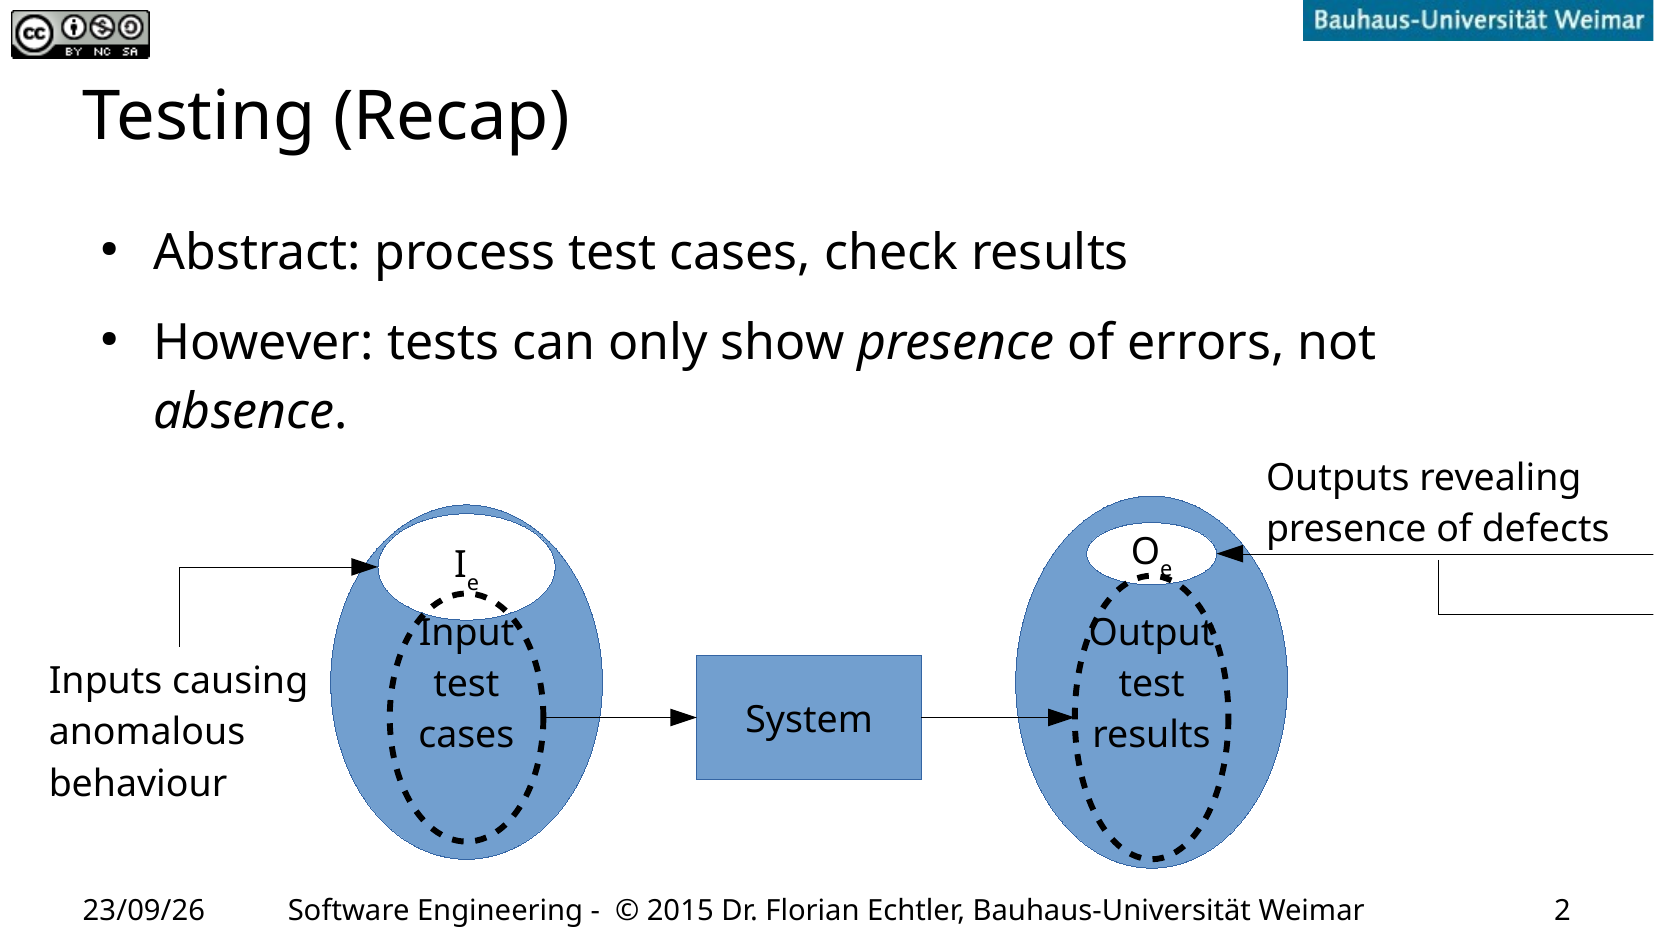

# Testing (Recap)
Abstract: process test cases, check results
However: tests can only show presence of errors, not absence.
Outputs revealing
presence of defects
Output
test
results
Input
test
cases
Ie
Oe
Inputs causing
anomalous
behaviour
System
Software Engineering - © 2015 Dr. Florian Echtler, Bauhaus-Universität Weimar
2